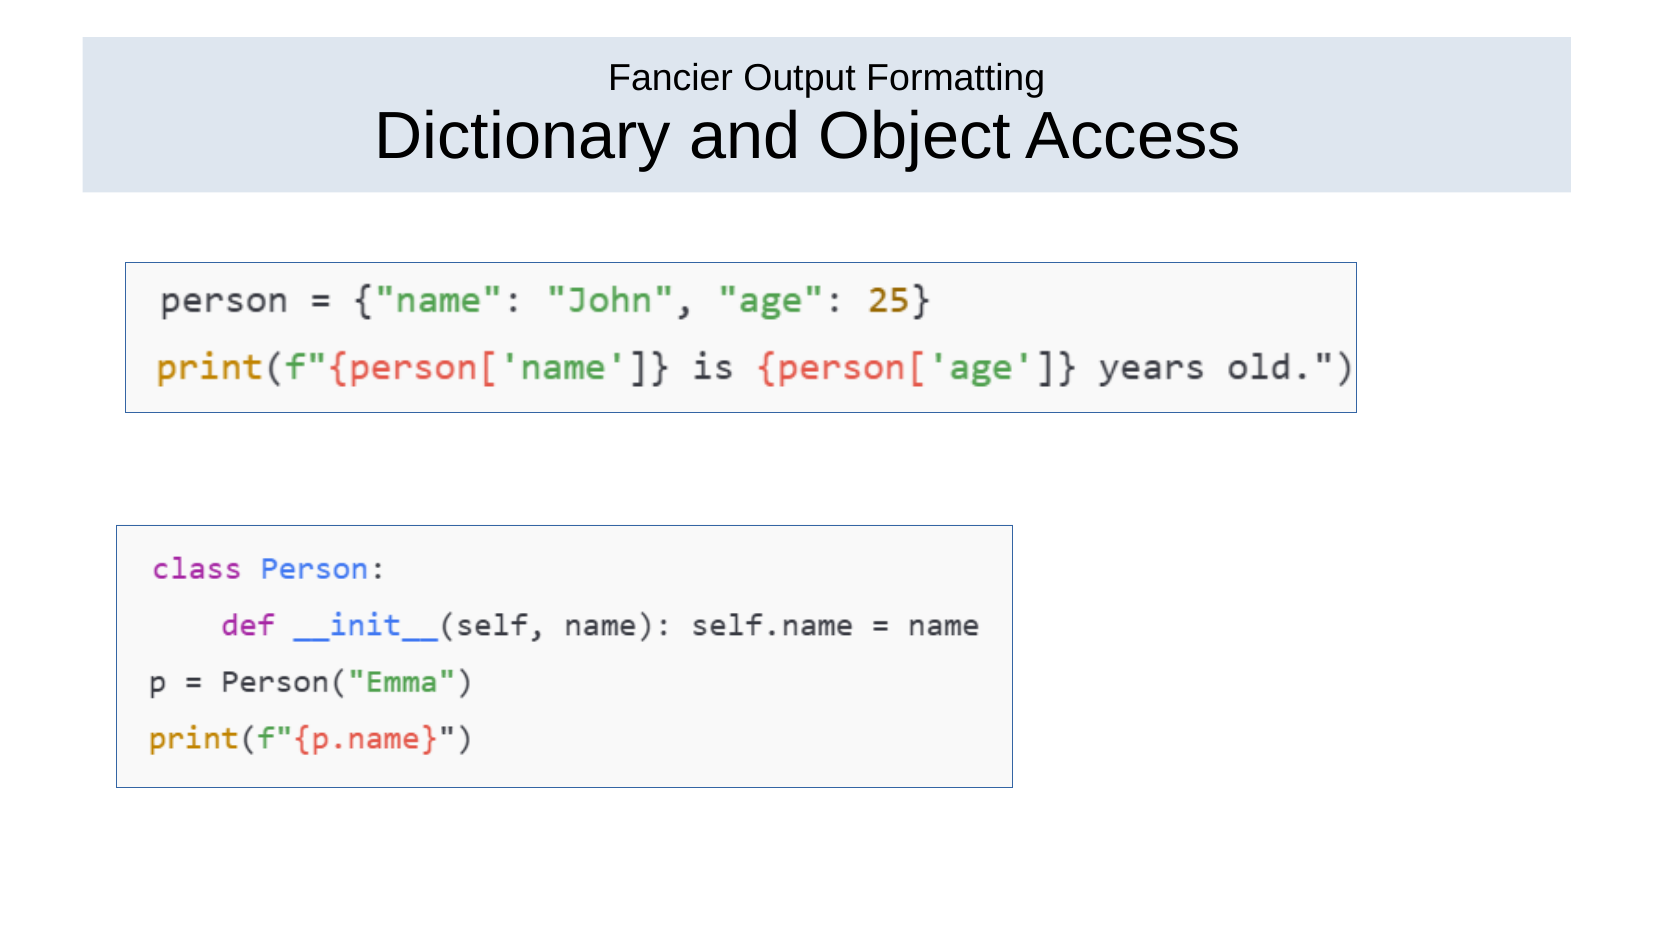

# Fancier Output Formatting Dictionary and Object Access